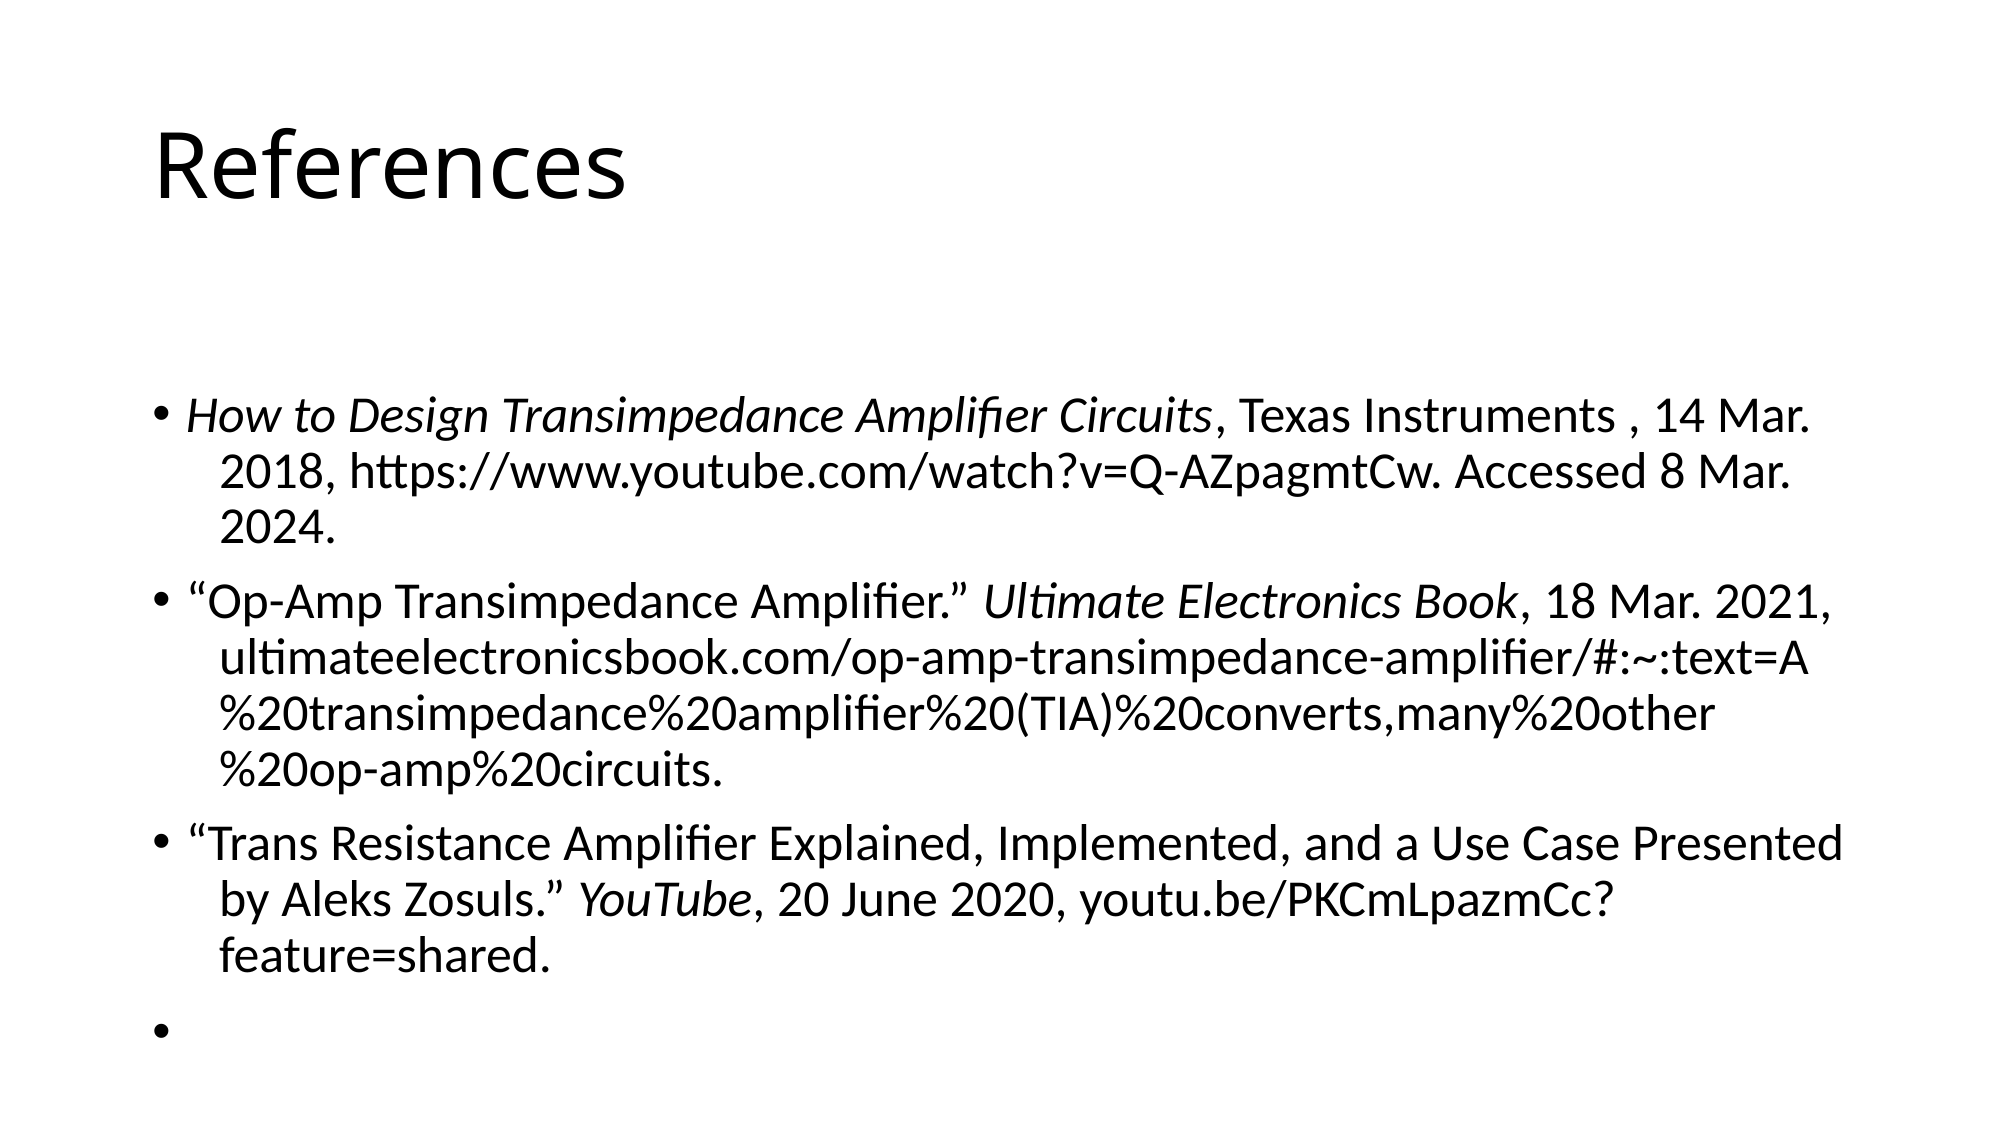

# References
How to Design Transimpedance Amplifier Circuits, Texas Instruments , 14 Mar. 2018, https://www.youtube.com/watch?v=Q-AZpagmtCw. Accessed 8 Mar. 2024.
“Op-Amp Transimpedance Amplifier.” Ultimate Electronics Book, 18 Mar. 2021, ultimateelectronicsbook.com/op-amp-transimpedance-amplifier/#:~:text=A%20transimpedance%20amplifier%20(TIA)%20converts,many%20other%20op-amp%20circuits.
“Trans Resistance Amplifier Explained, Implemented, and a Use Case Presented by Aleks Zosuls.” YouTube, 20 June 2020, youtu.be/PKCmLpazmCc?feature=shared.